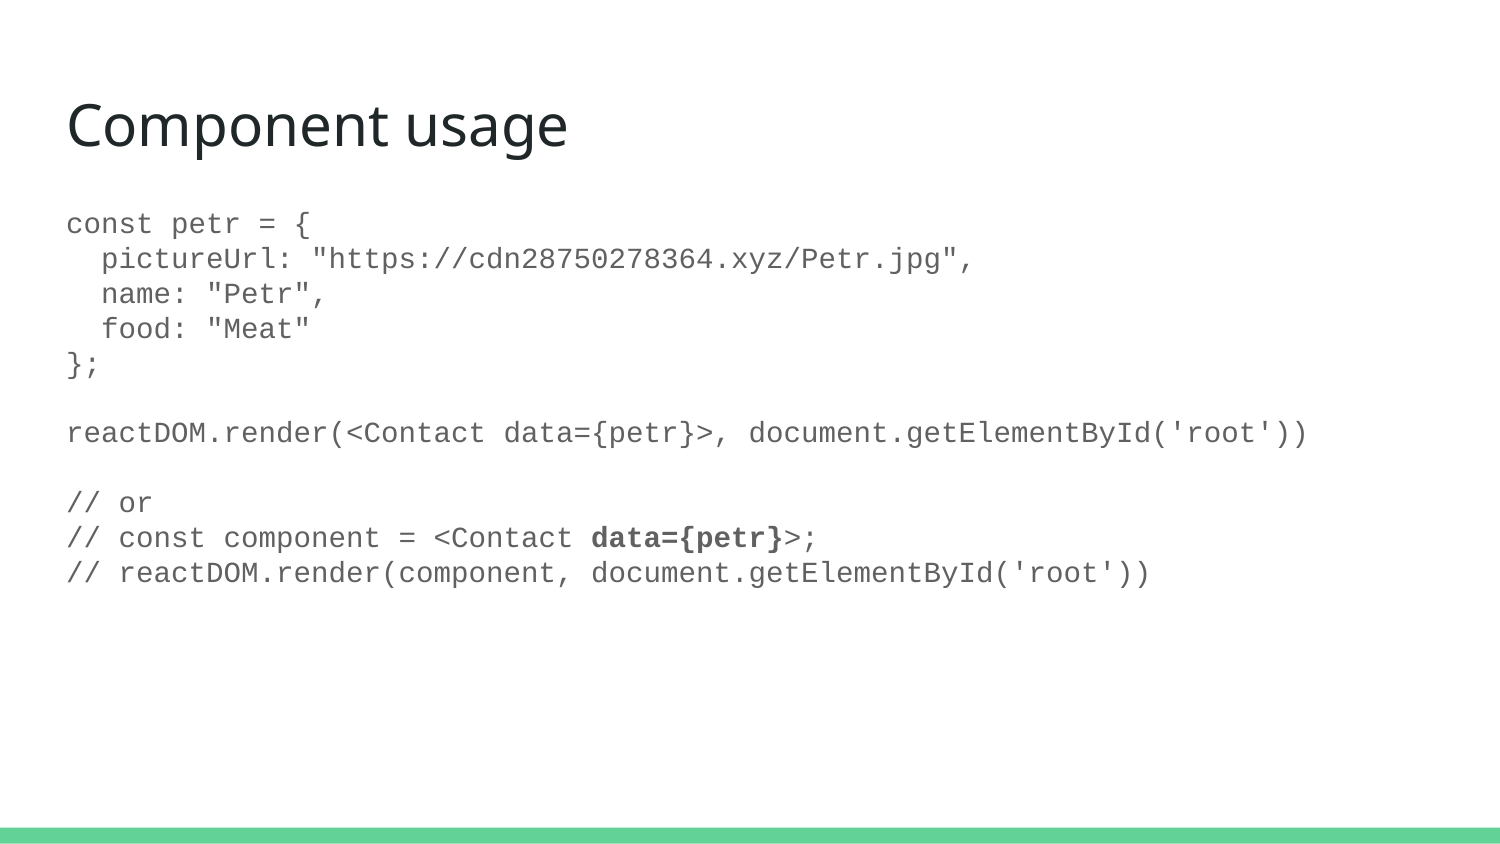

# Component usage
const petr = {
 pictureUrl: "https://cdn28750278364.xyz/Petr.jpg",
 name: "Petr",
 food: "Meat"
};
reactDOM.render(<Contact data={petr}>, document.getElementById('root'))
// or
// const component = <Contact data={petr}>;
// reactDOM.render(component, document.getElementById('root'))